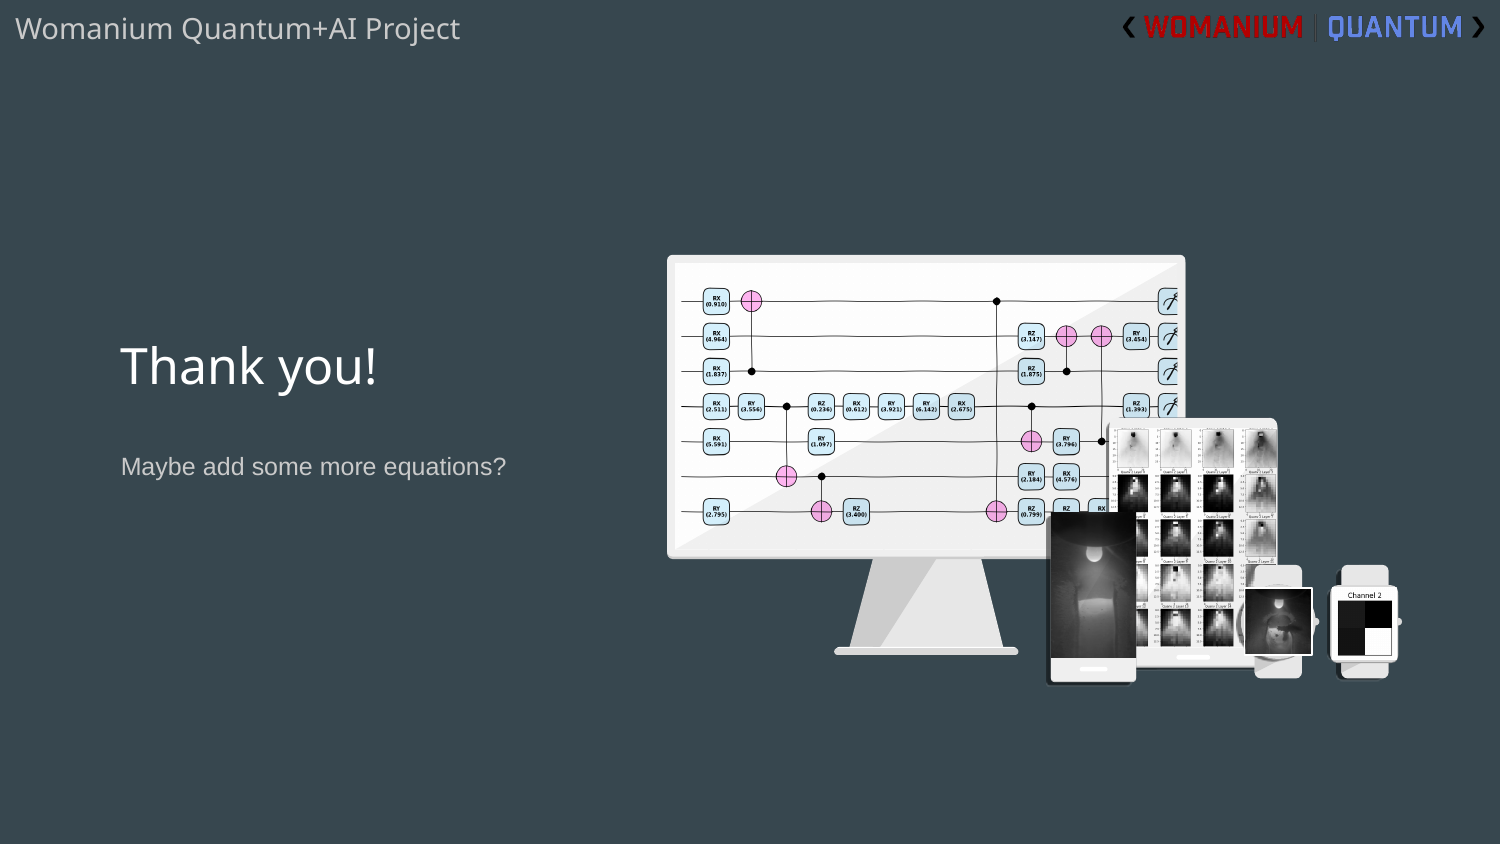

Womanium Quantum+AI Project
# Thank you!
Maybe add some more equations?